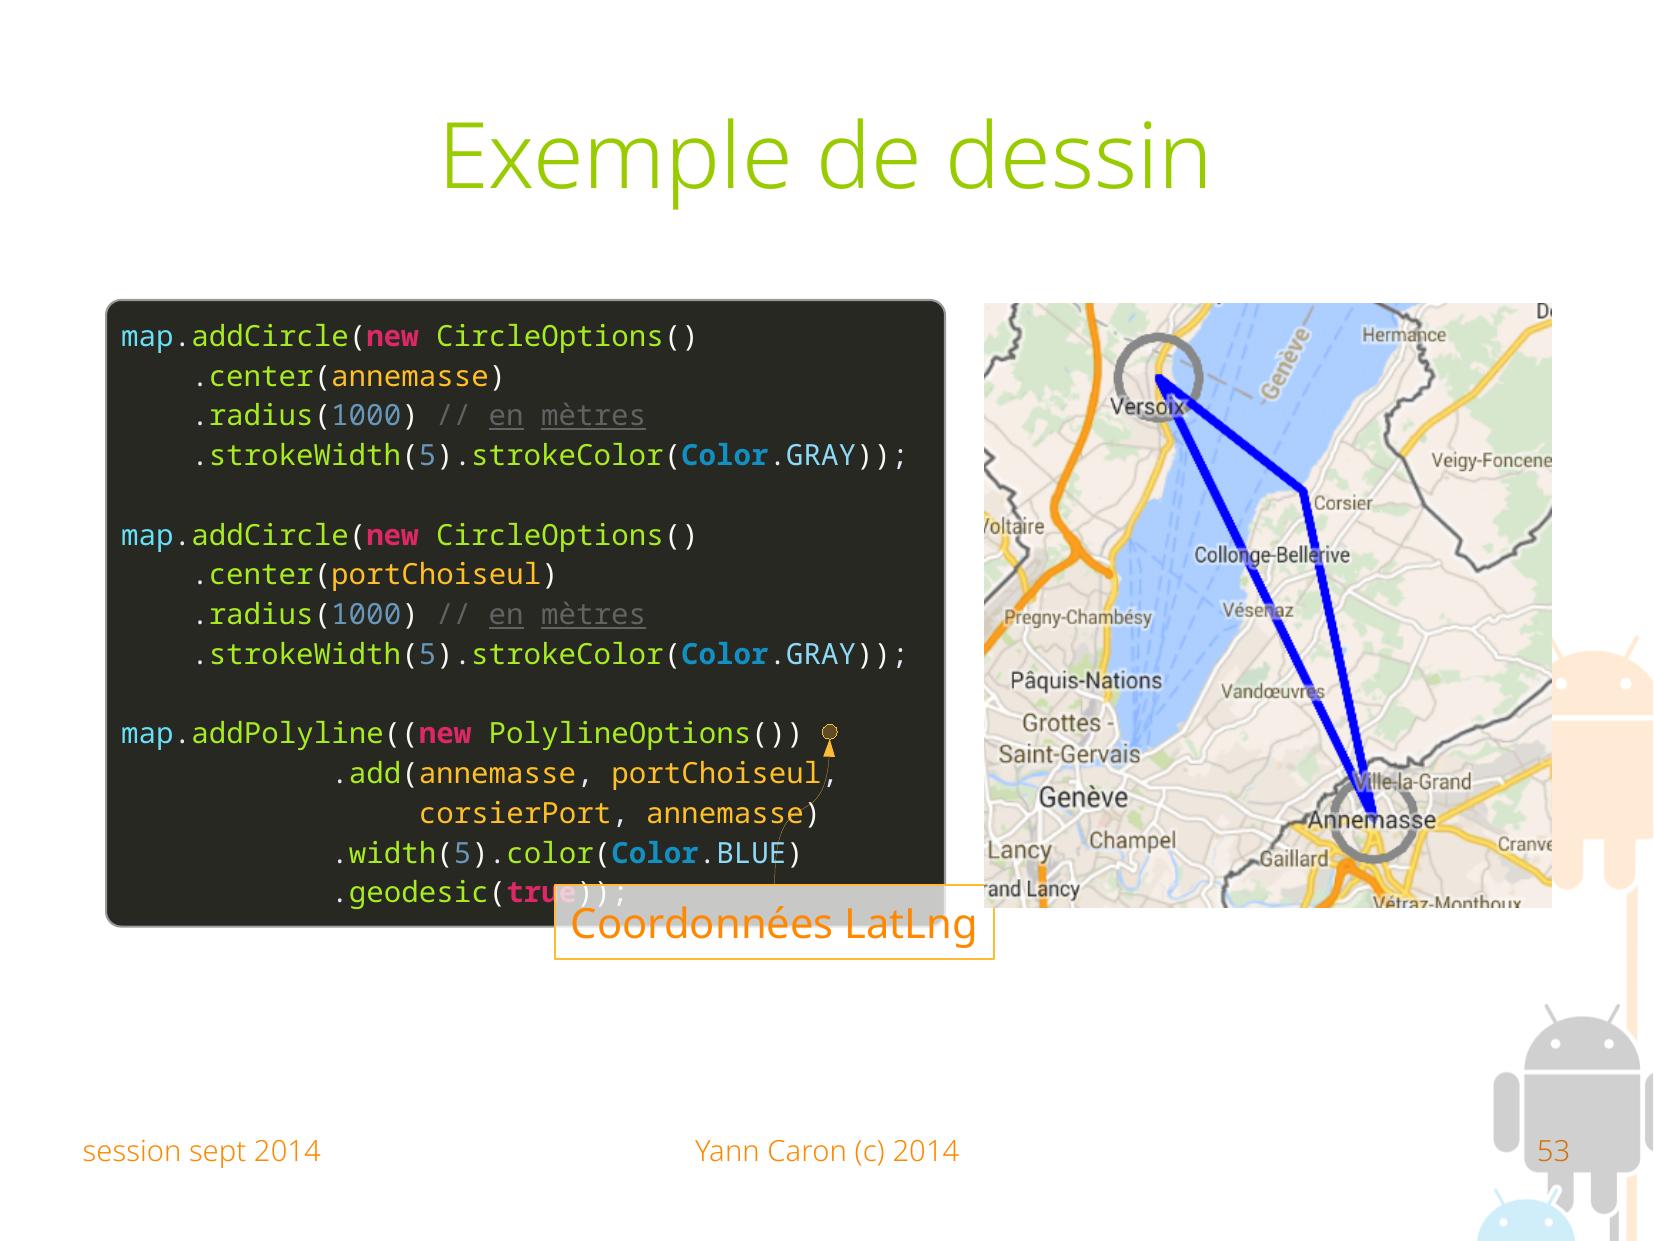

# Exemple de dessin
map.addCircle(new CircleOptions()
 .center(annemasse)
 .radius(1000) // en mètres
 .strokeWidth(5).strokeColor(Color.GRAY));
map.addCircle(new CircleOptions()
 .center(portChoiseul)
 .radius(1000) // en mètres
 .strokeWidth(5).strokeColor(Color.GRAY));
map.addPolyline((new PolylineOptions())
 .add(annemasse, portChoiseul,
 corsierPort, annemasse)
 .width(5).color(Color.BLUE)
 .geodesic(true));
Coordonnées LatLng
session sept 2014
Yann Caron (c) 2014
53